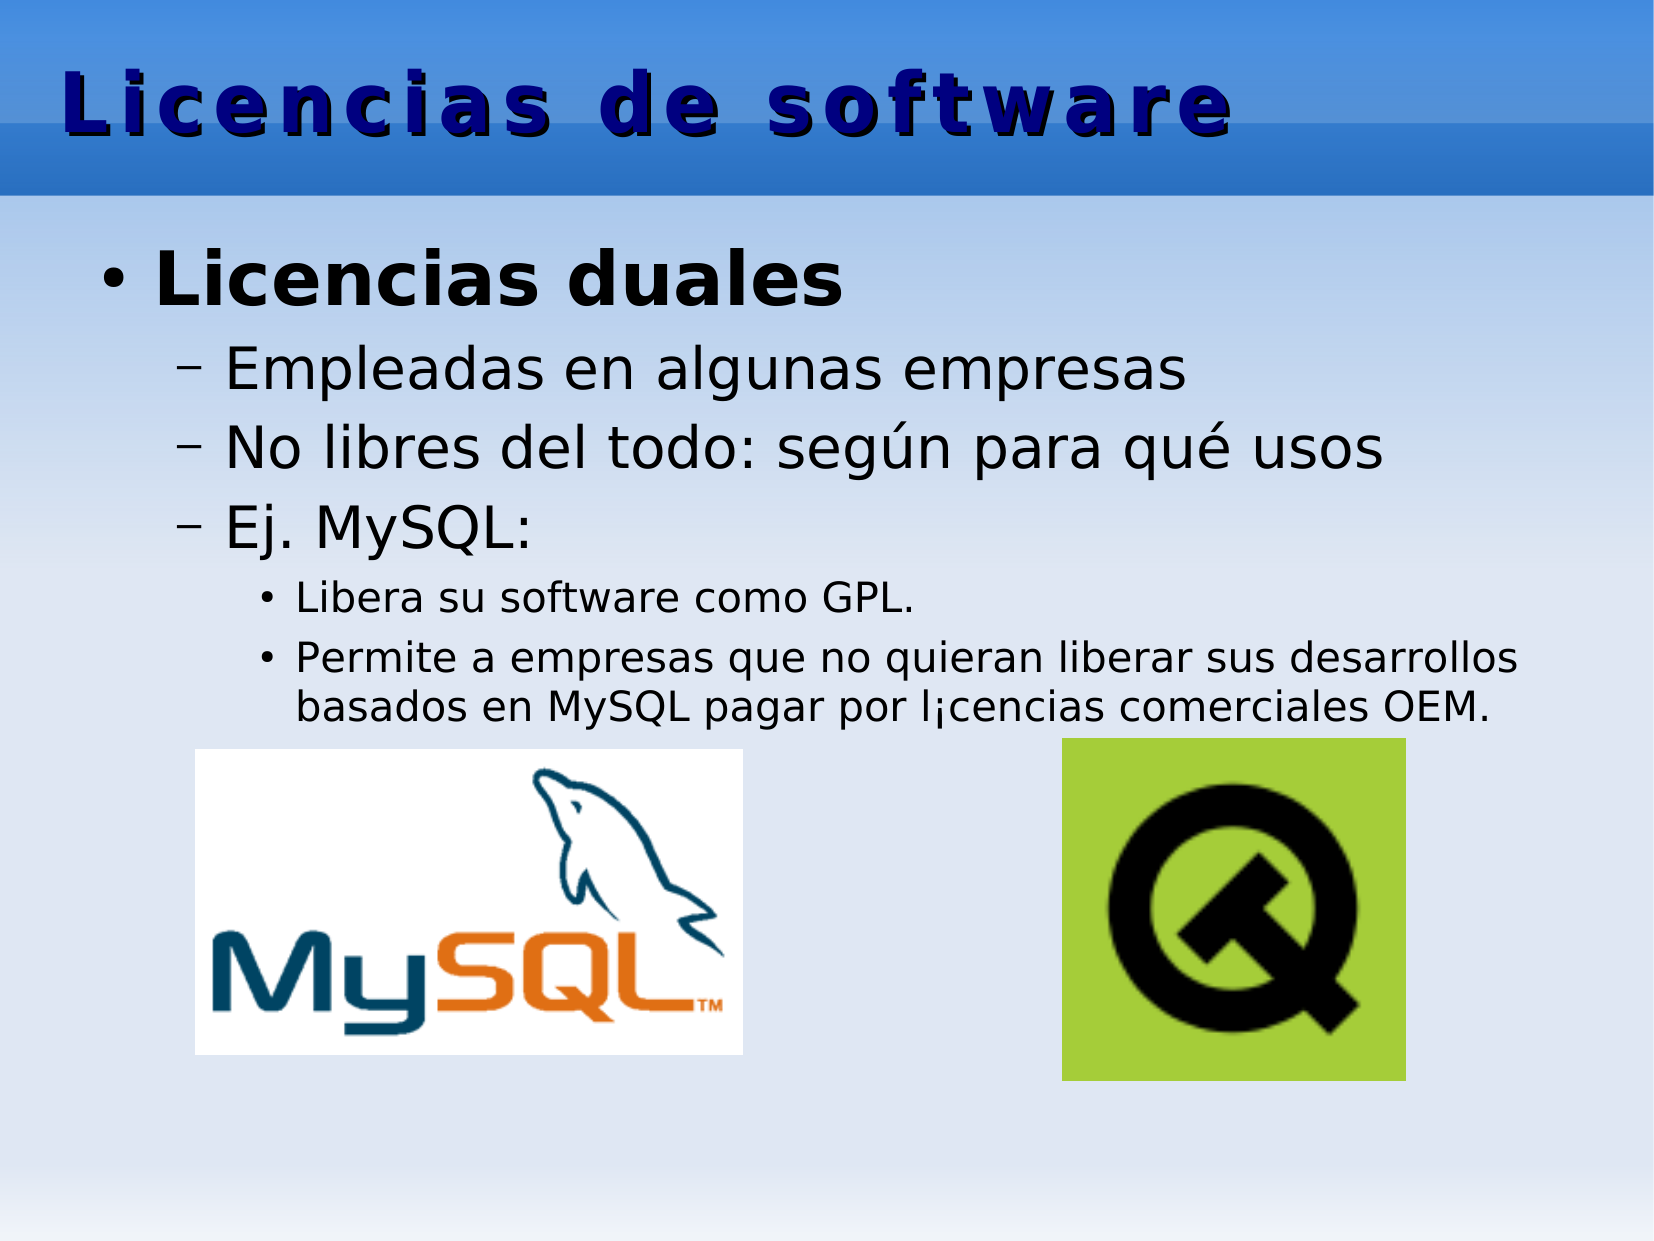

# Licencias de software
Licencias duales
Empleadas en algunas empresas
No libres del todo: según para qué usos
Ej. MySQL:
Libera su software como GPL.
Permite a empresas que no quieran liberar sus desarrollos basados en MySQL pagar por l¡cencias comerciales OEM.